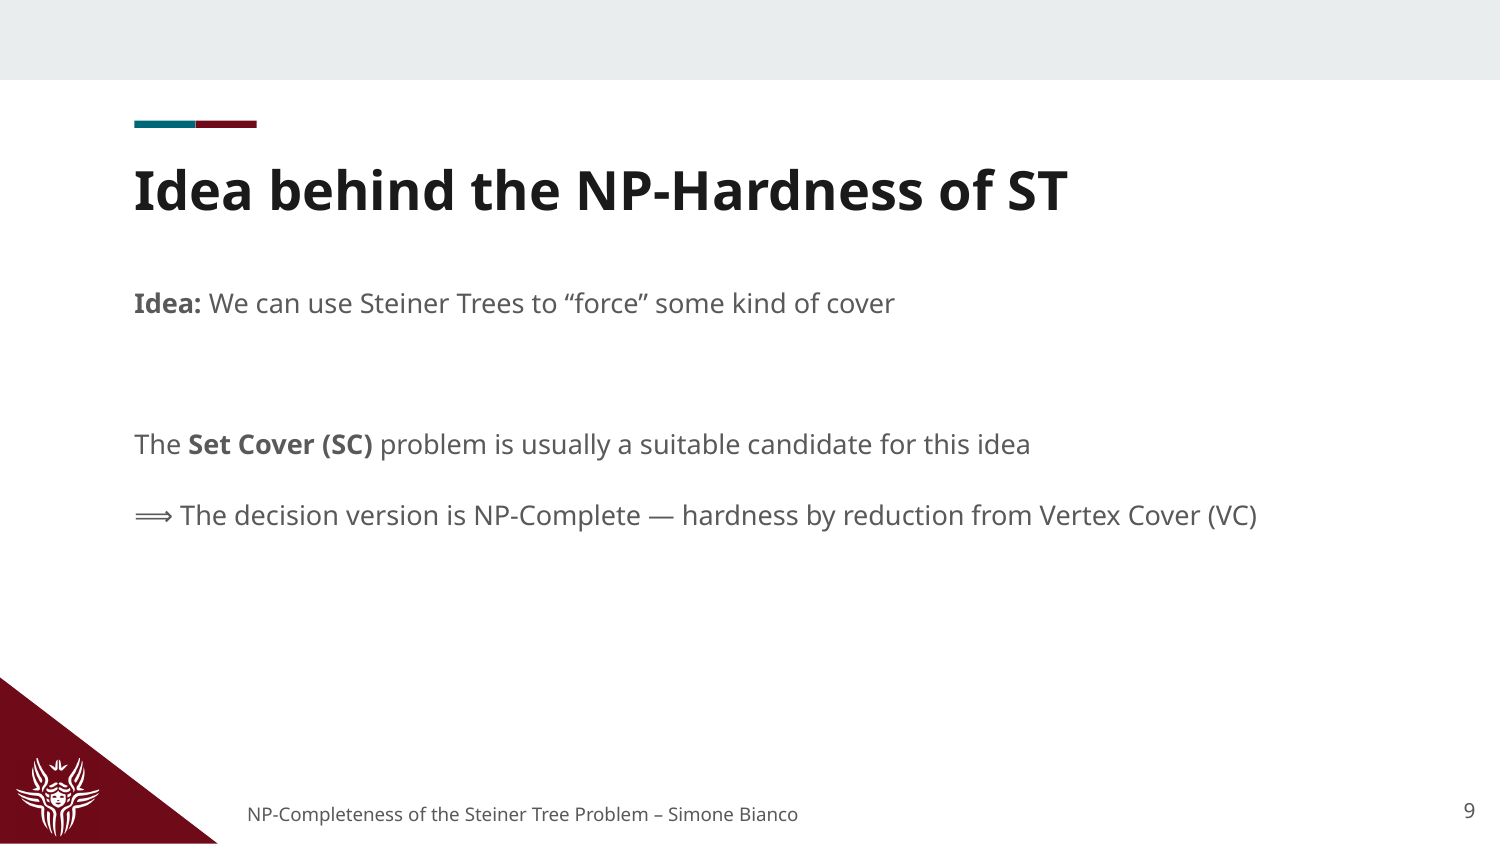

# Idea behind the NP-Hardness of ST
Idea: We can use Steiner Trees to “force” some kind of cover
The Set Cover (SC) problem is usually a suitable candidate for this idea
⟹ The decision version is NP-Complete — hardness by reduction from Vertex Cover (VC)
NP-Completeness of the Steiner Tree Problem – Simone Bianco